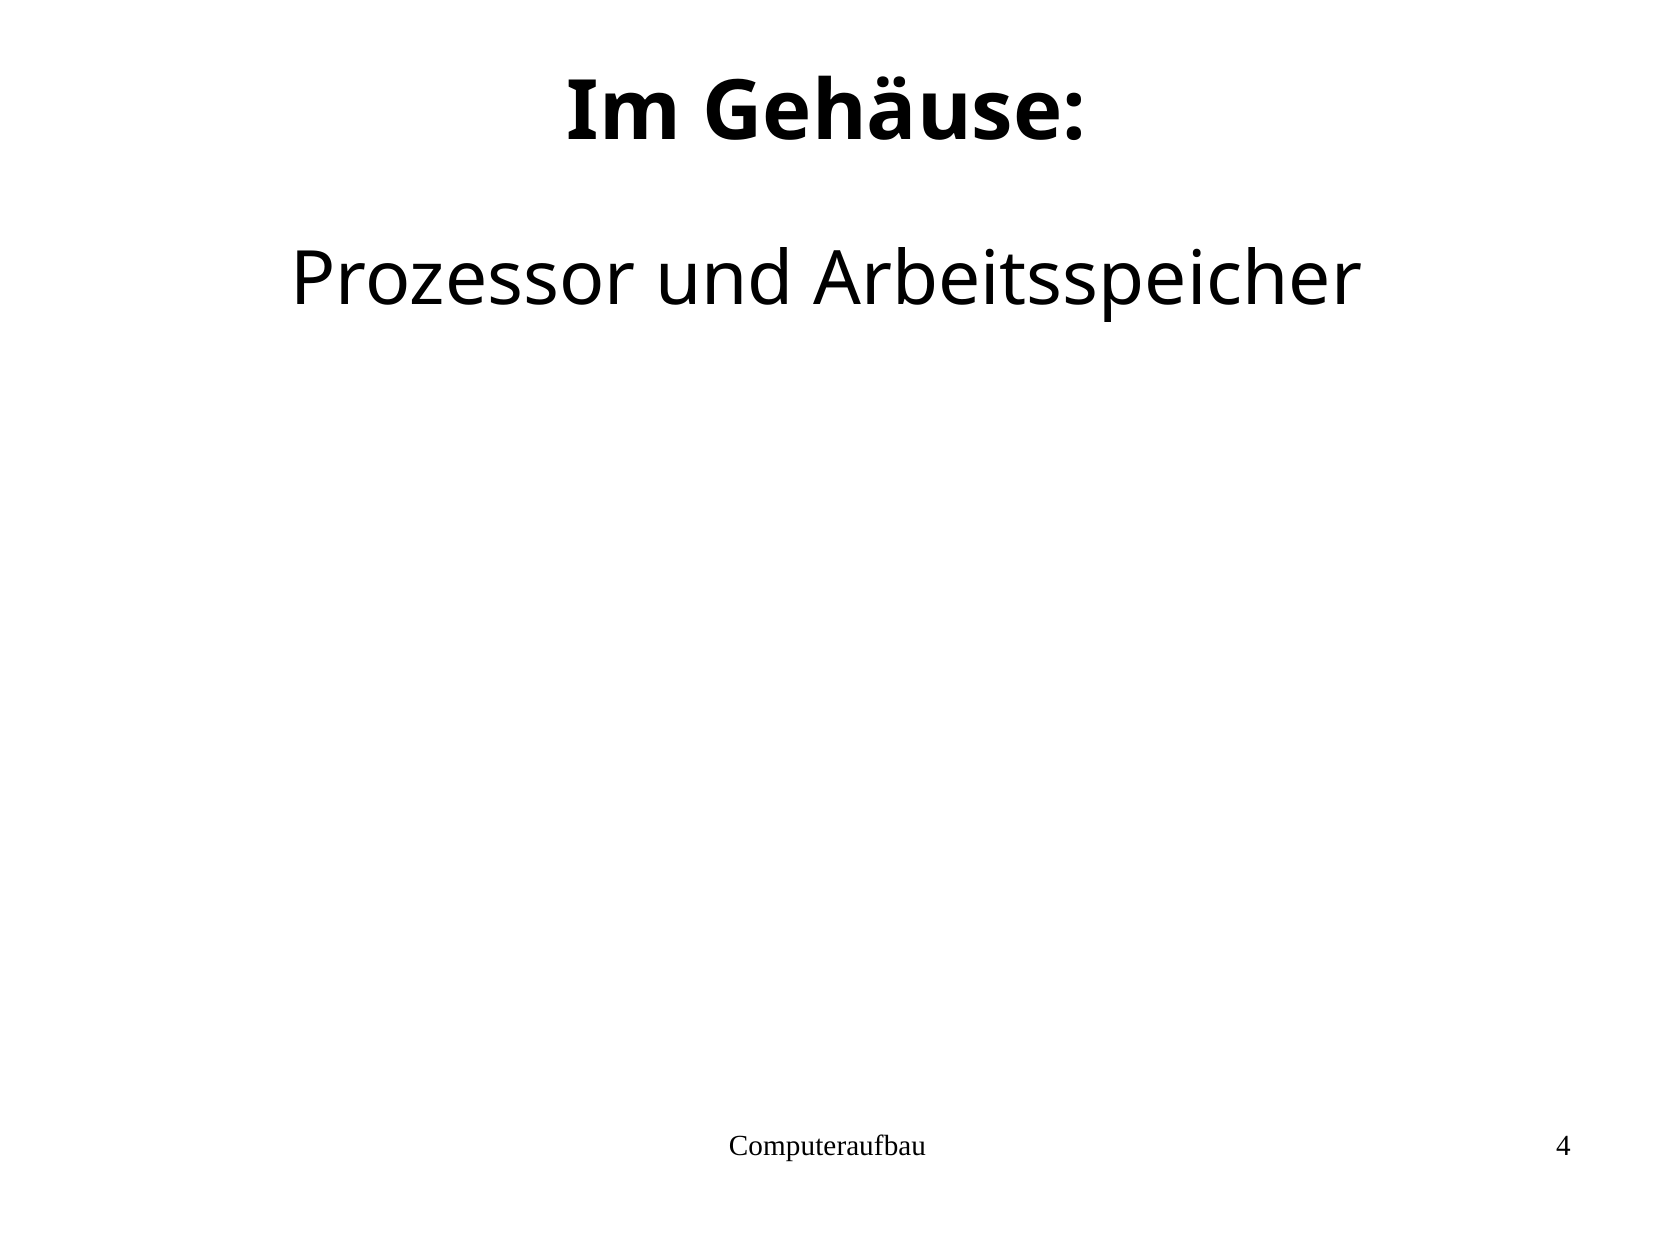

# Im Gehäuse:
Prozessor und Arbeitsspeicher
Computeraufbau
4